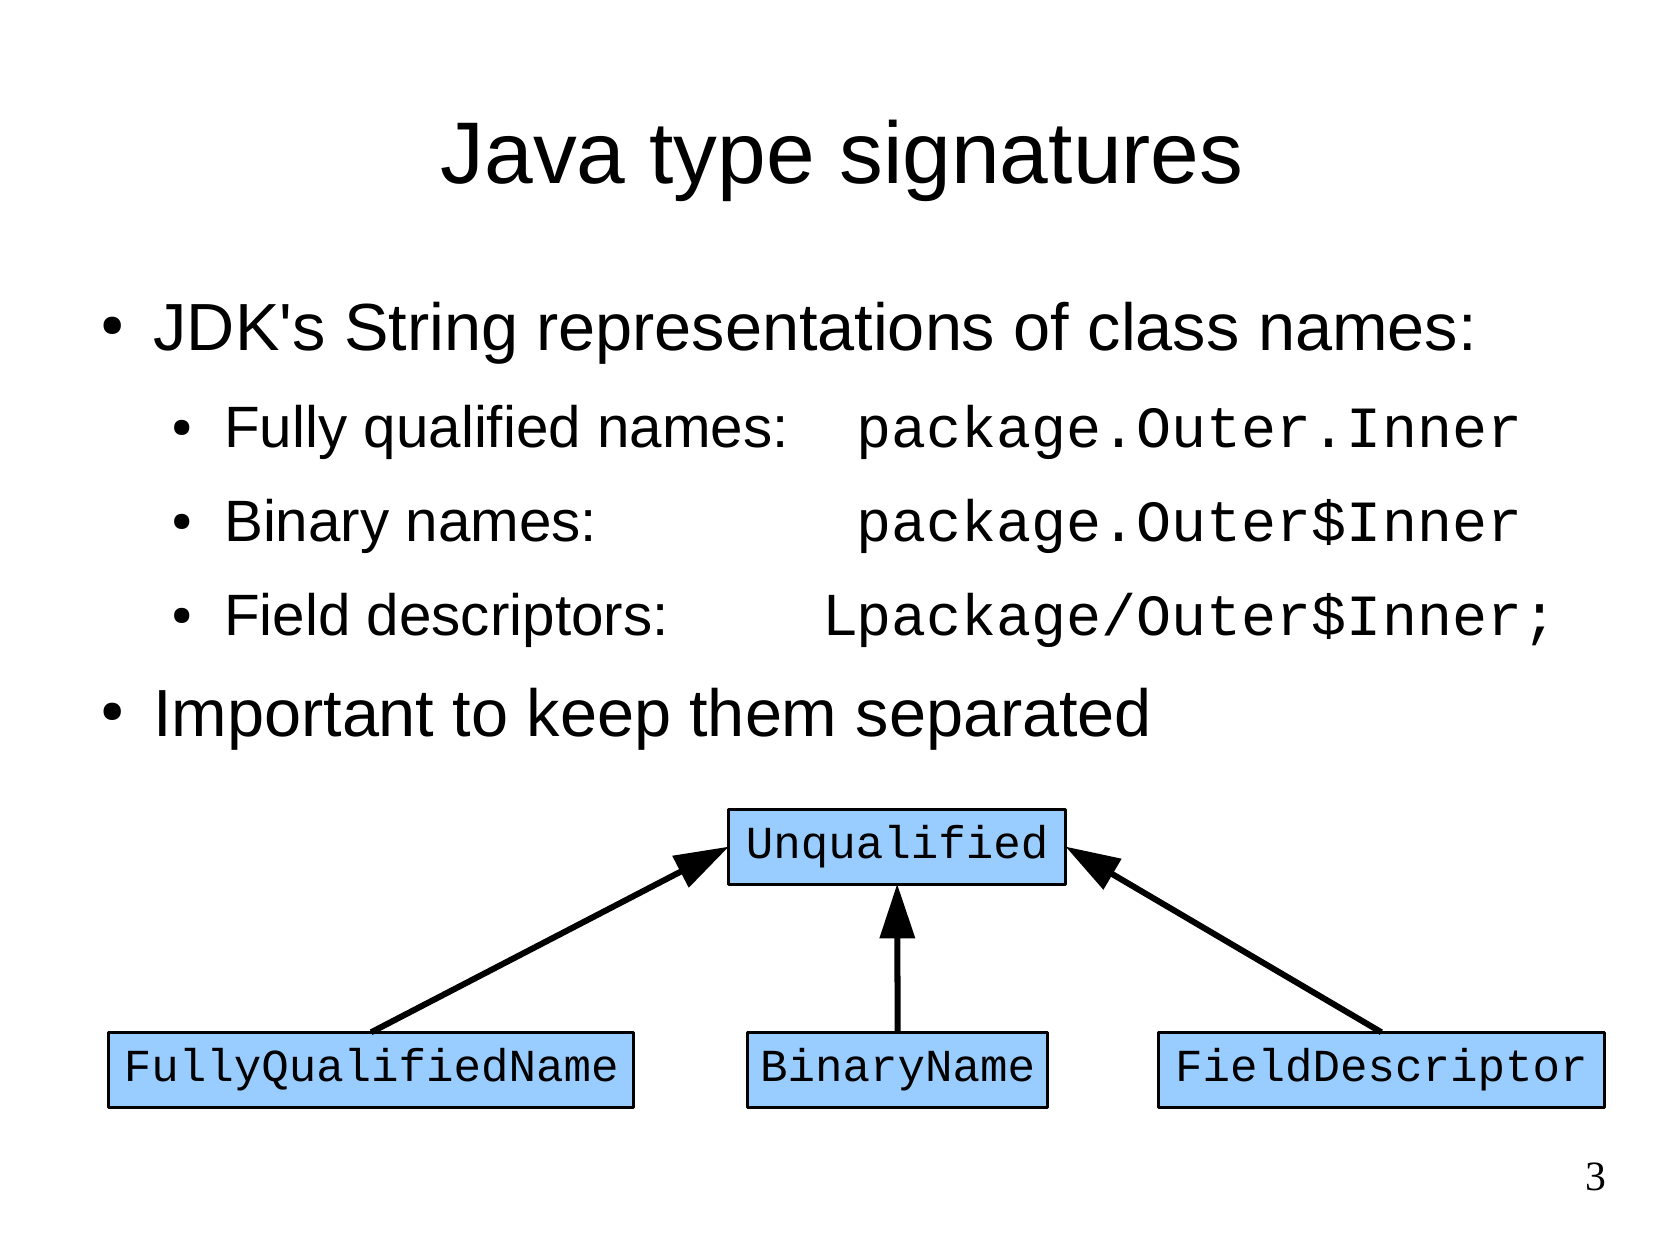

Java type signatures
# JDK's String representations of class names:
Fully qualified names: 	 package.Outer.Inner
Binary names: 			 package.Outer$Inner
Field descriptors:			Lpackage/Outer$Inner;
Important to keep them separated
Unqualified
FullyQualifiedName
BinaryName
FieldDescriptor
3